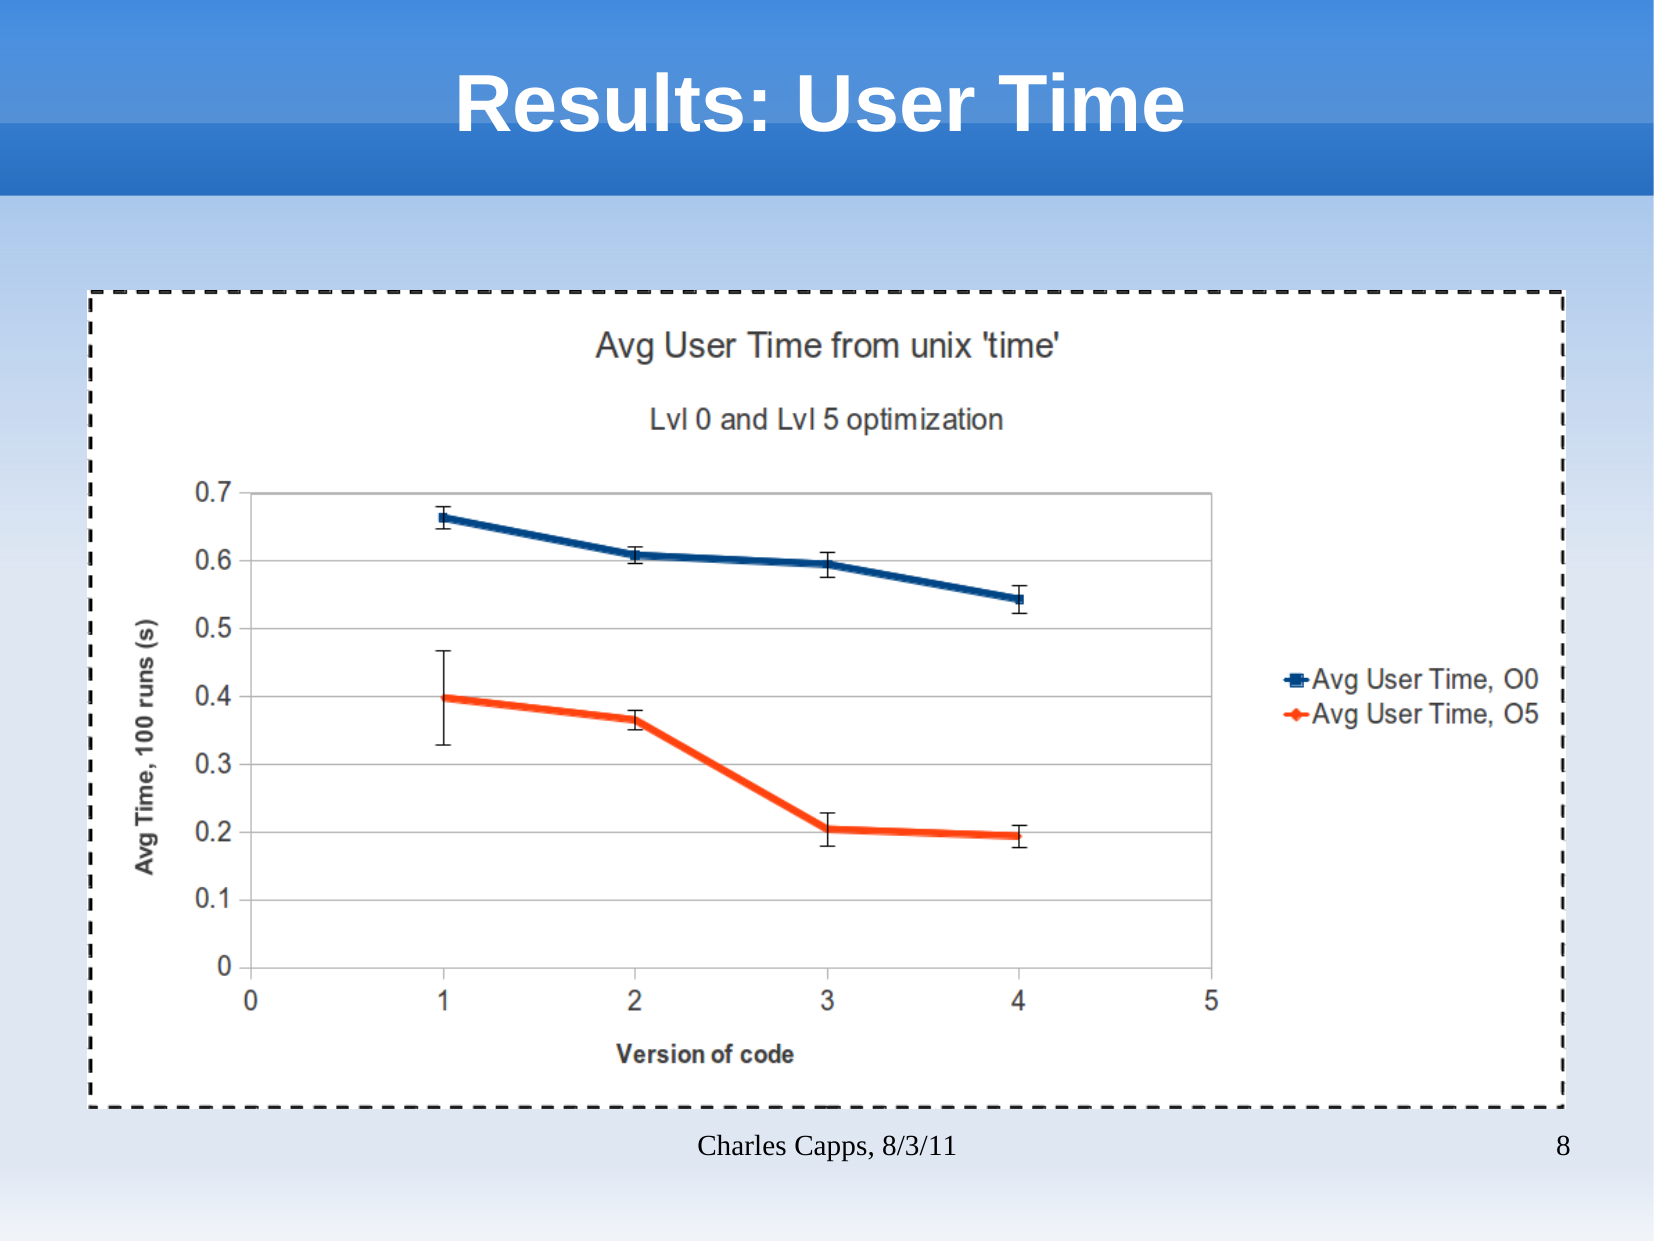

# Results: User Time
Charles Capps, 8/3/11
8